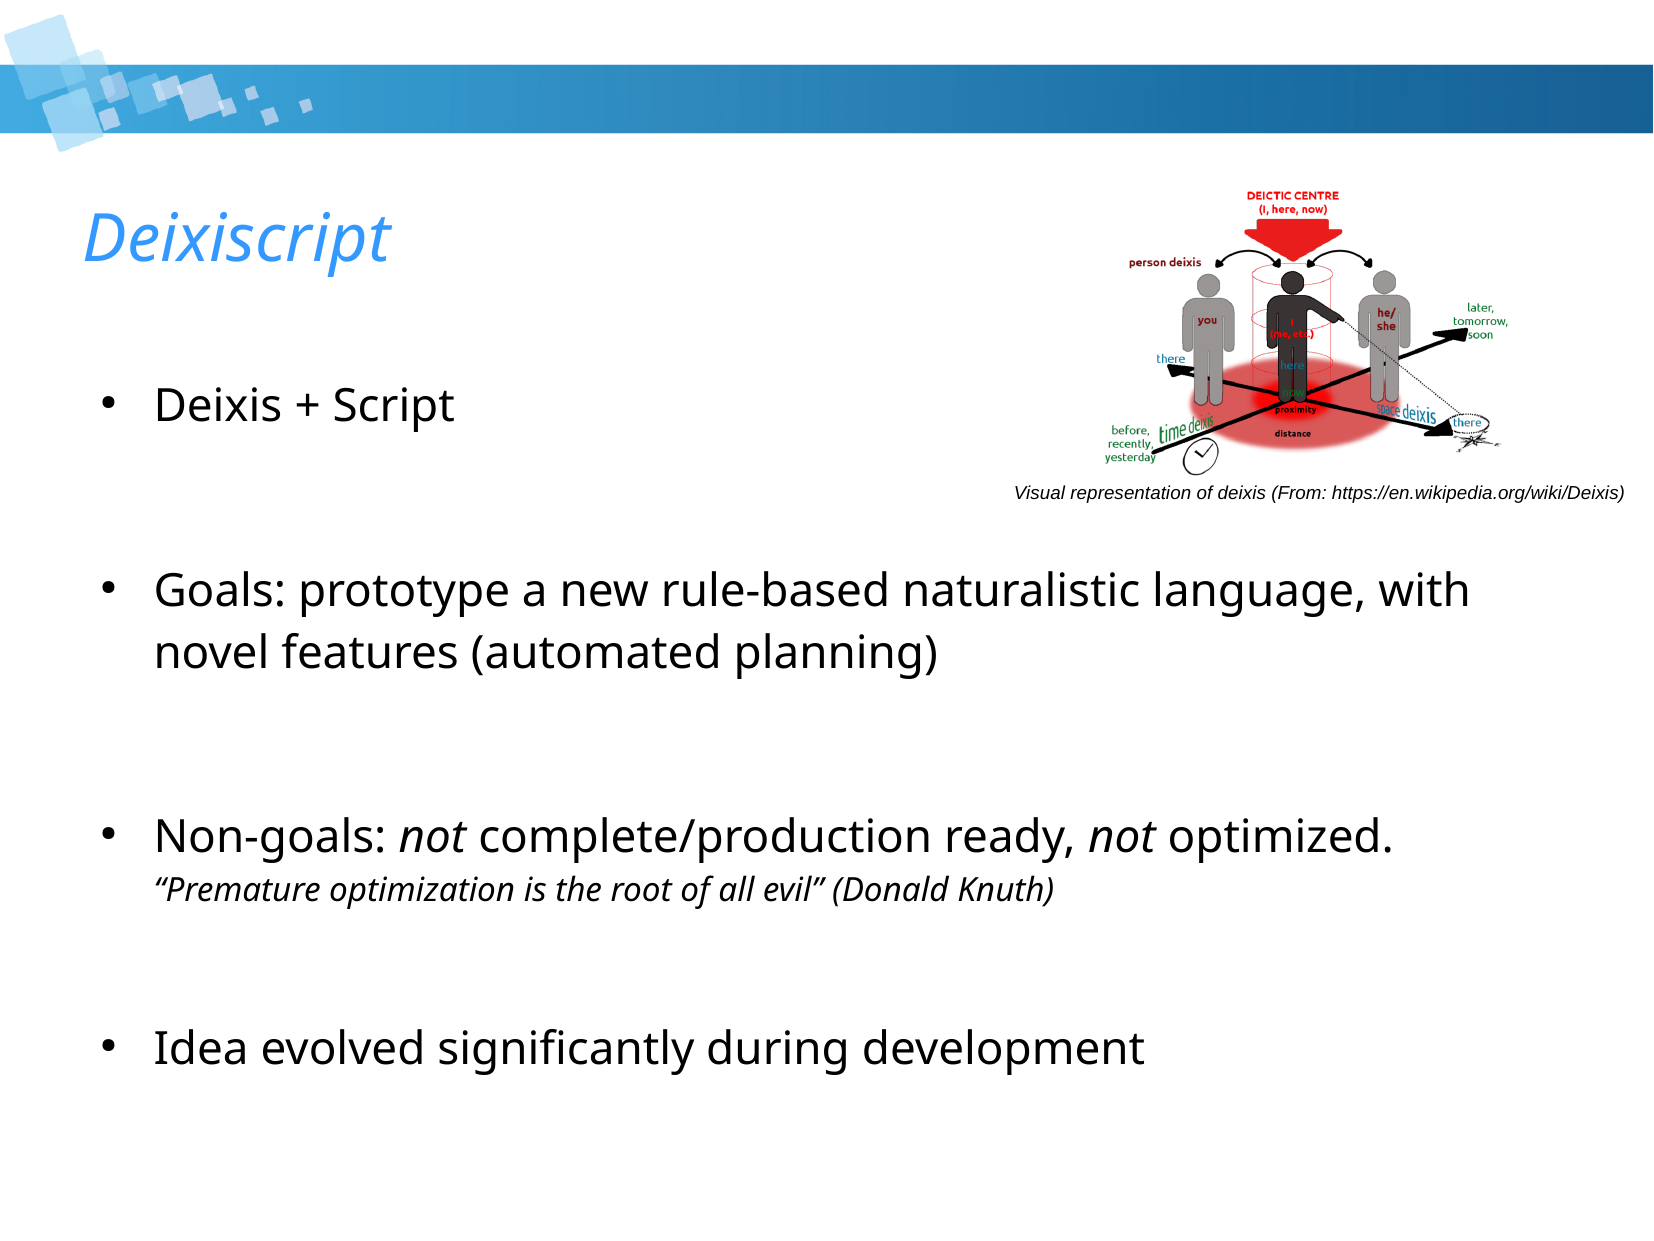

# Deixiscript
Deixis + Script
Goals: prototype a new rule-based naturalistic language, with novel features (automated planning)
Non-goals: not complete/production ready, not optimized. “Premature optimization is the root of all evil” (Donald Knuth)
Idea evolved significantly during development
Visual representation of deixis (From: https://en.wikipedia.org/wiki/Deixis)